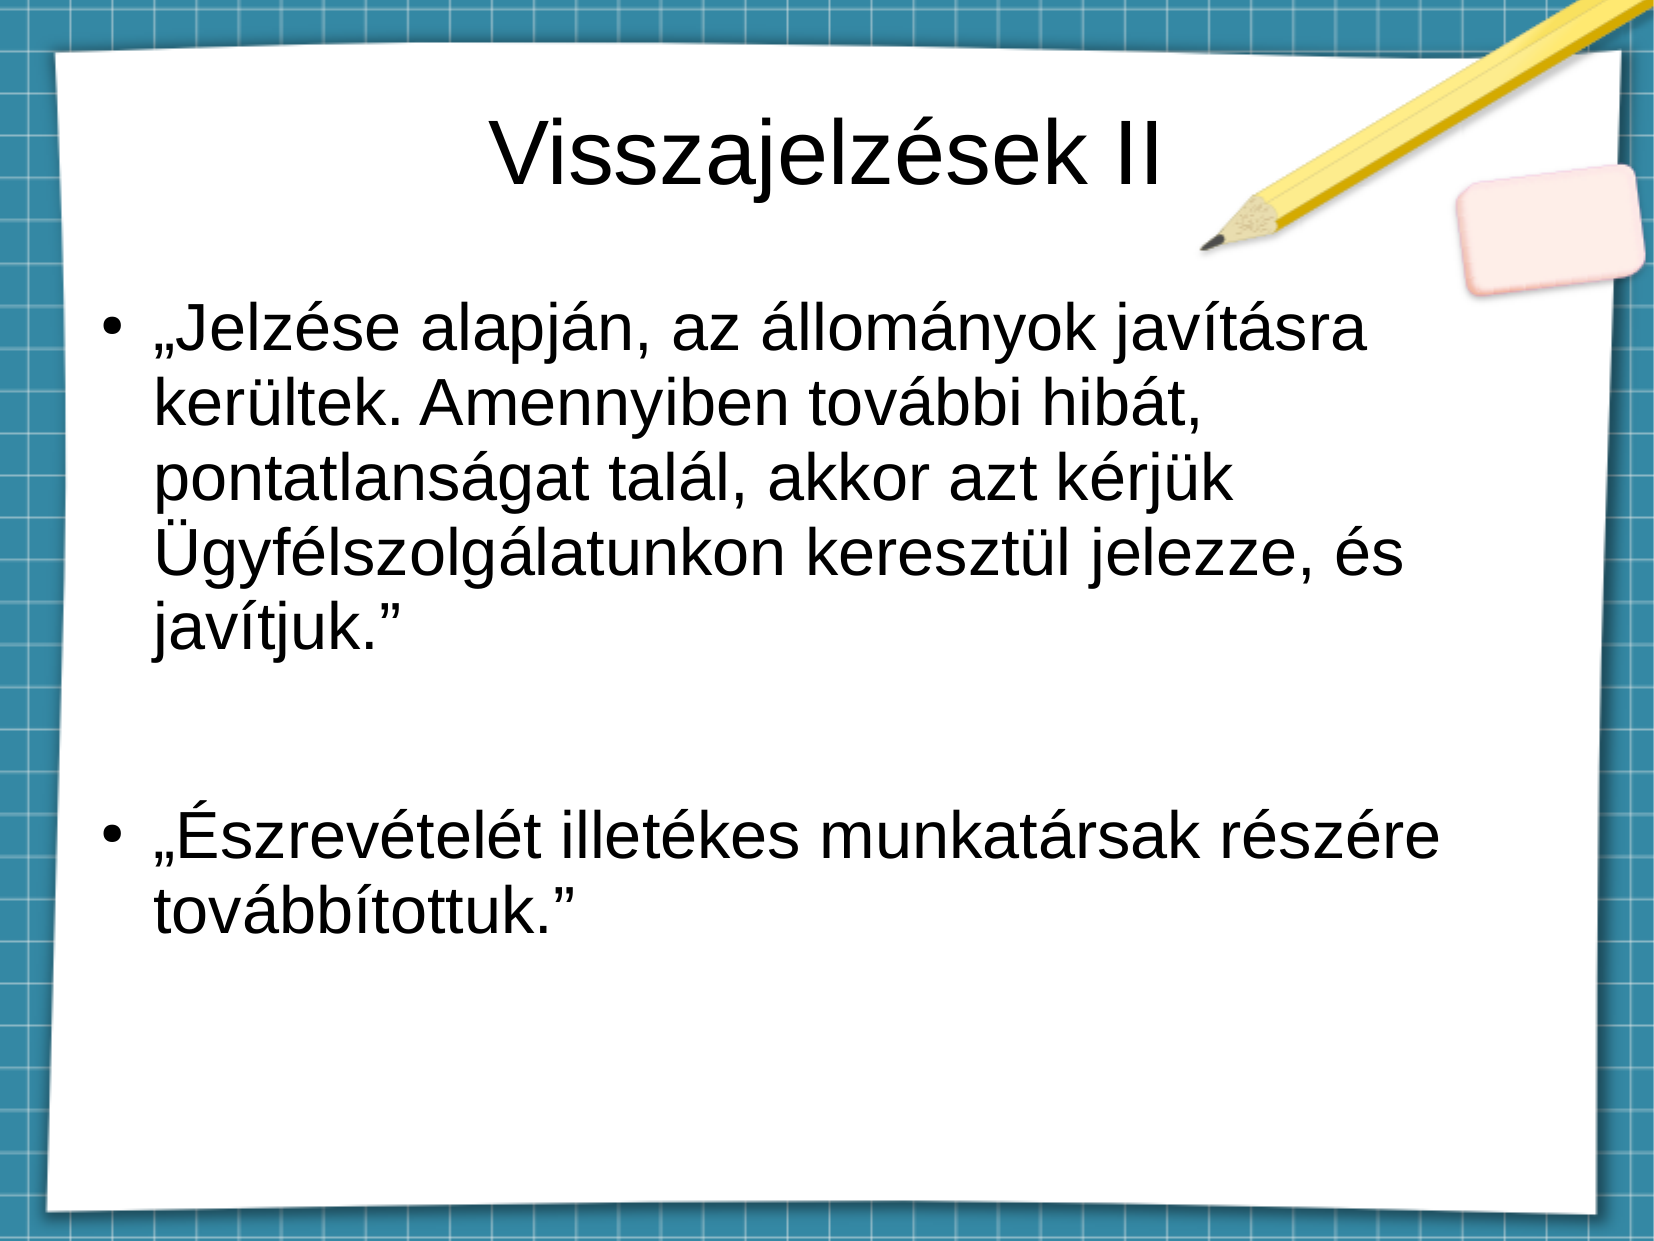

# Visszajelzések II
„Jelzése alapján, az állományok javításra kerültek. Amennyiben további hibát, pontatlanságat talál, akkor azt kérjük Ügyfélszolgálatunkon keresztül jelezze, és javítjuk.”
„Észrevételét illetékes munkatársak részére továbbítottuk.”